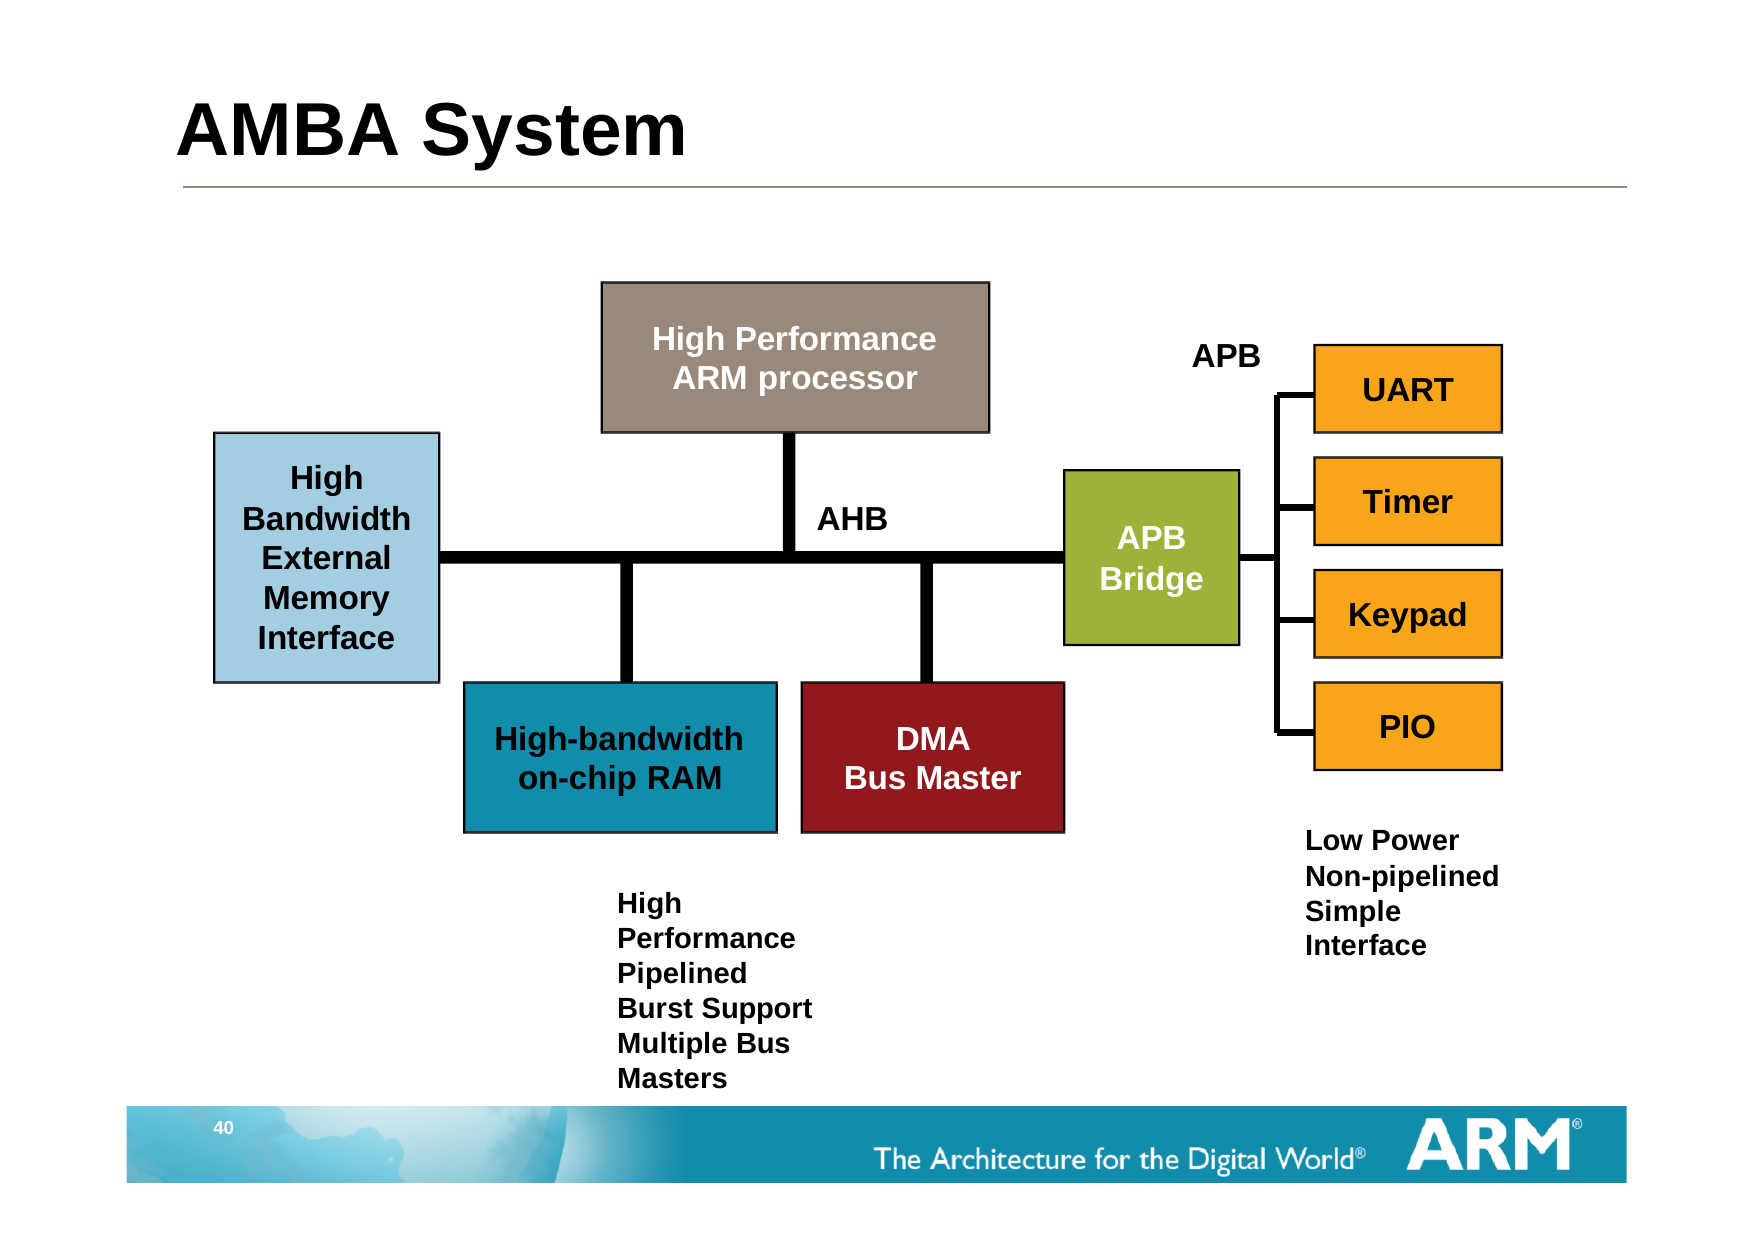

# AMBA System
High Performance ARM processor
APB
UART
High Bandwidth External Memory Interface
Timer
AHB
APB
Bridge
Keypad
PIO
High-bandwidth on-chip RAM
DMA
Bus Master
Low Power
Non-pipelined Simple Interface
High Performance Pipelined
Burst Support Multiple Bus Masters